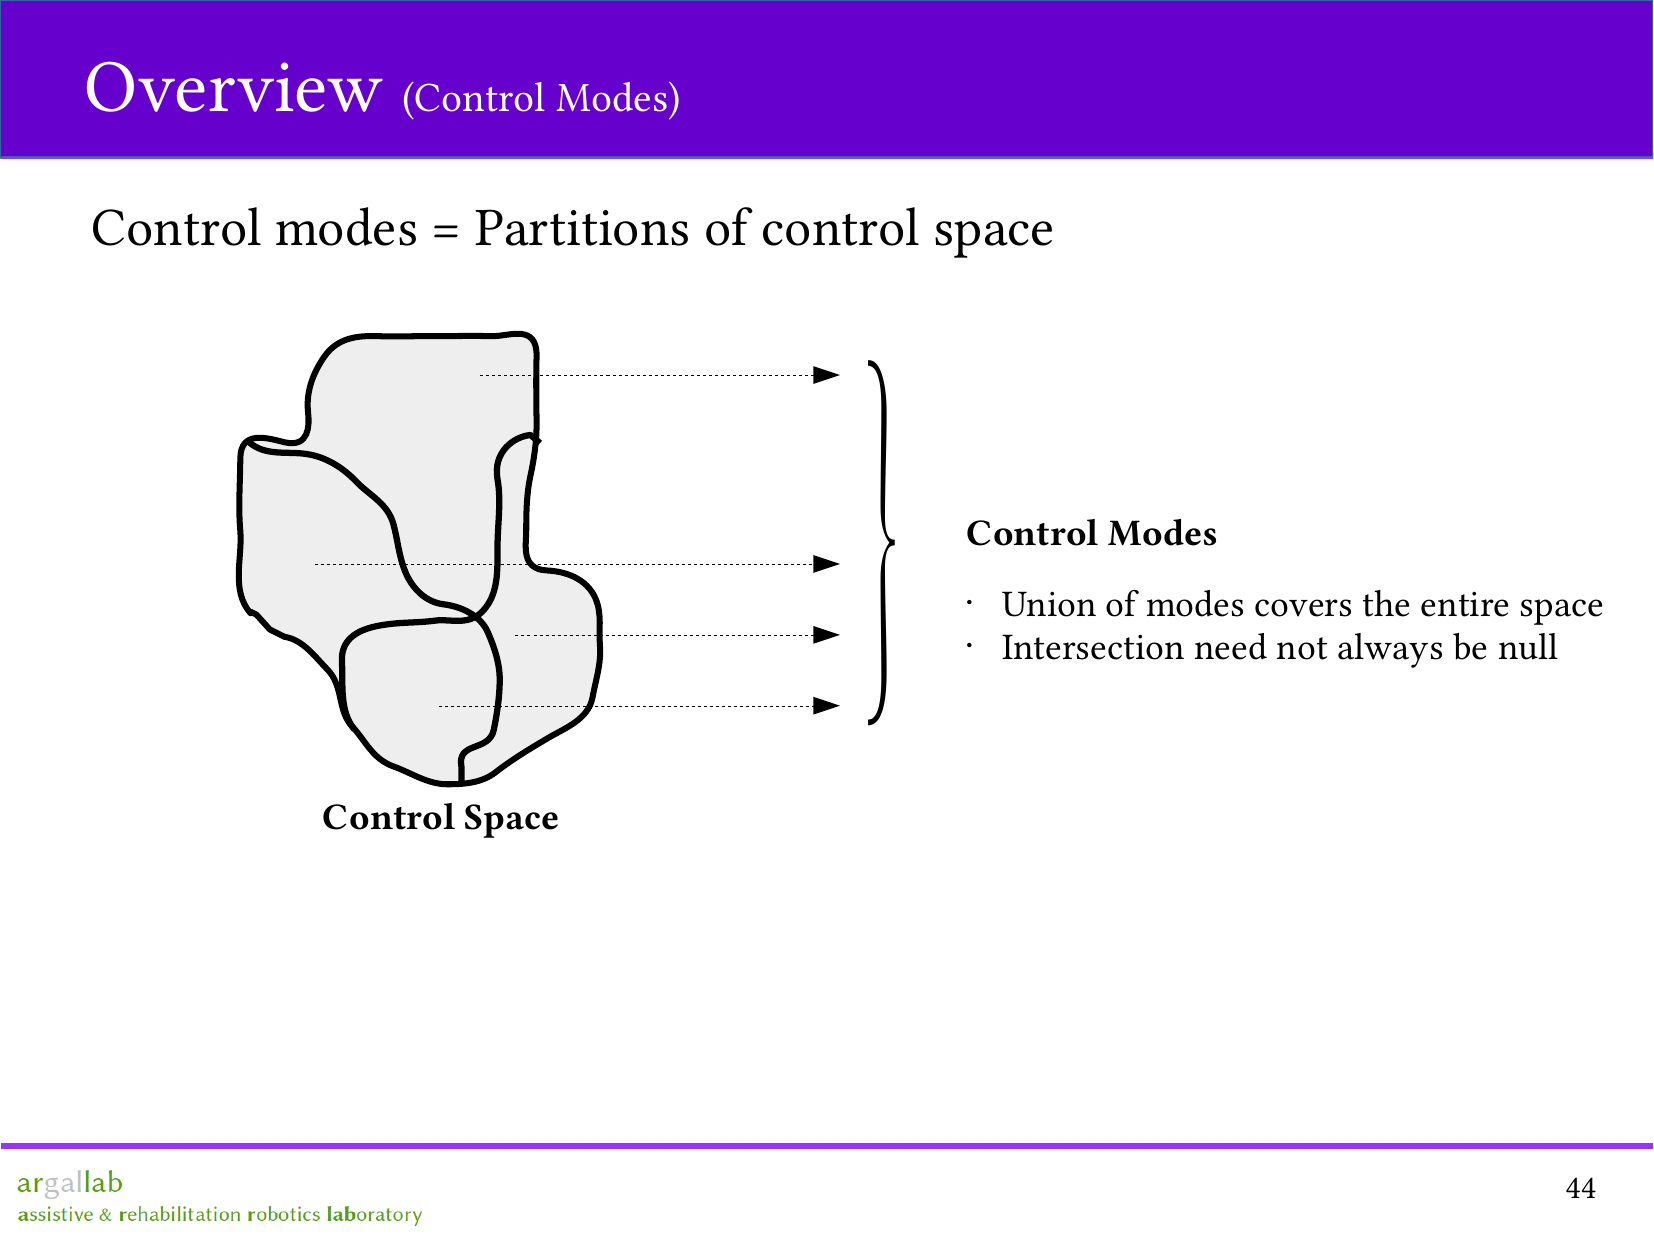

Overview (Control Modes)
Control modes = Partitions of control space
Control Modes
Union of modes covers the entire space
Intersection need not always be null
Control Space